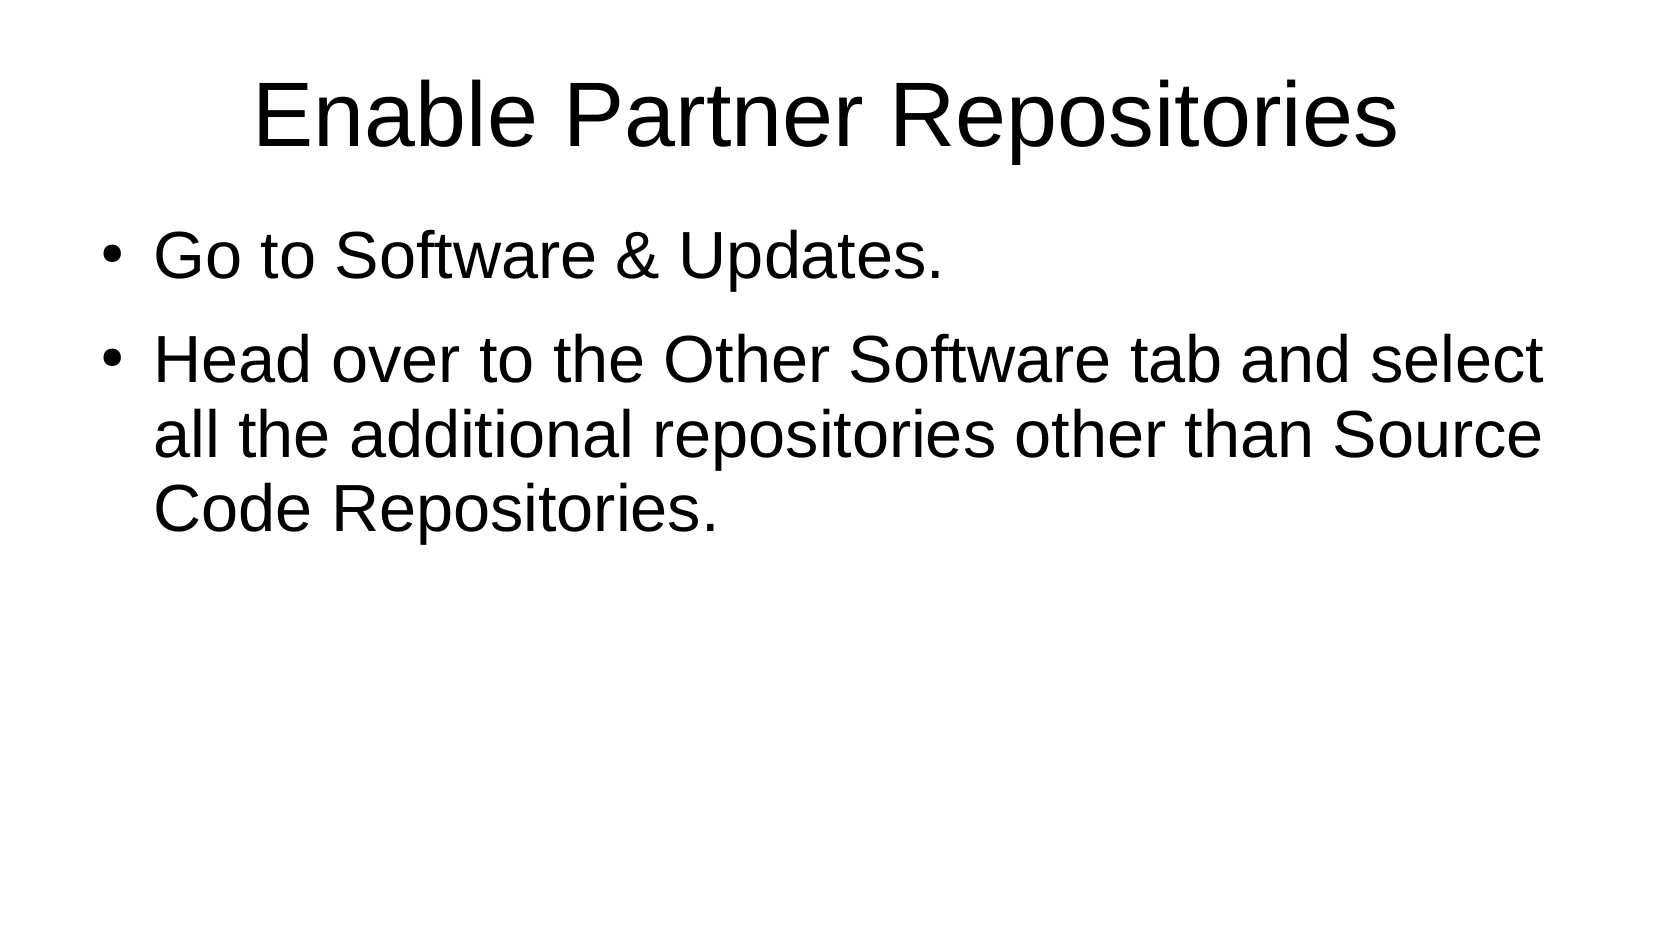

# Enable Partner Repositories
Go to Software & Updates.
Head over to the Other Software tab and select all the additional repositories other than Source Code Repositories.